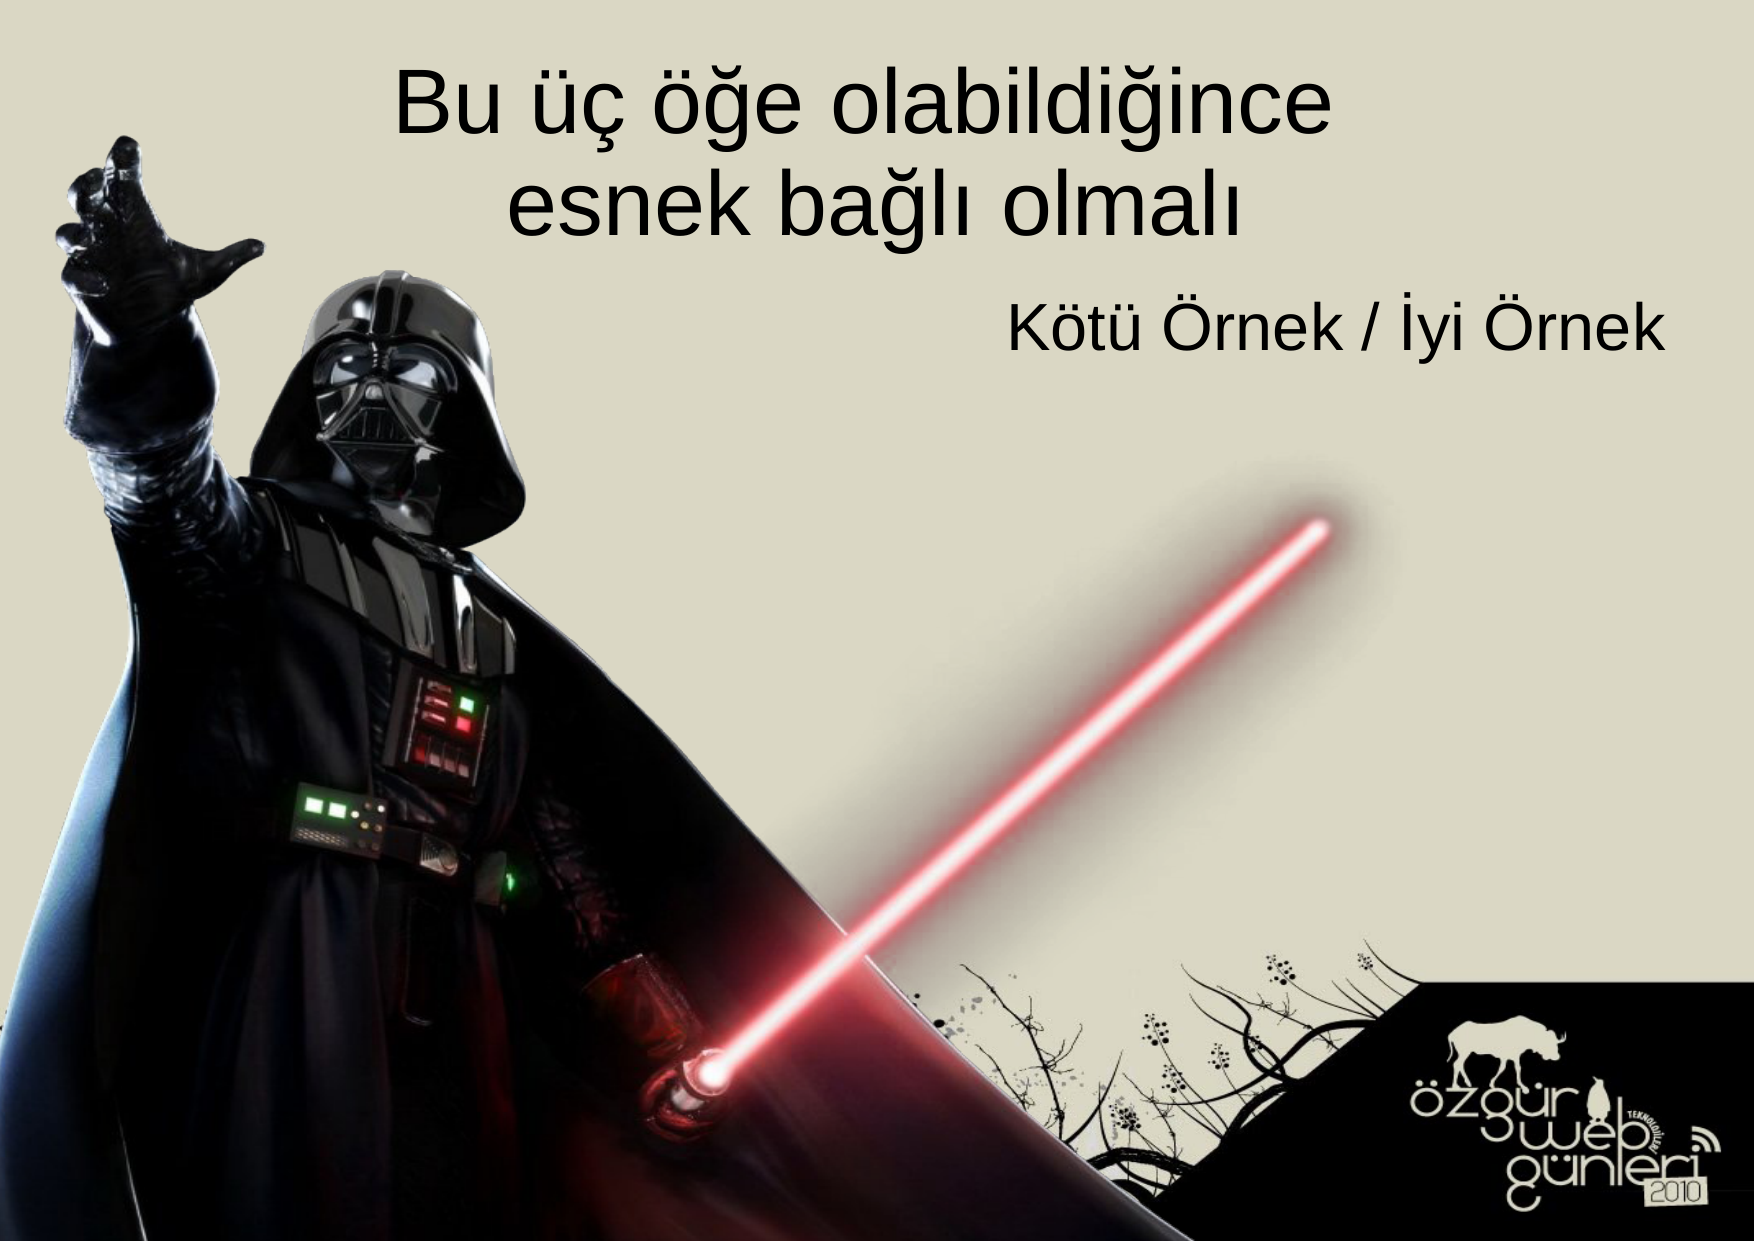

# Bu üç öğe olabildiğince esnek bağlı olmalı
Kötü Örnek / İyi Örnek